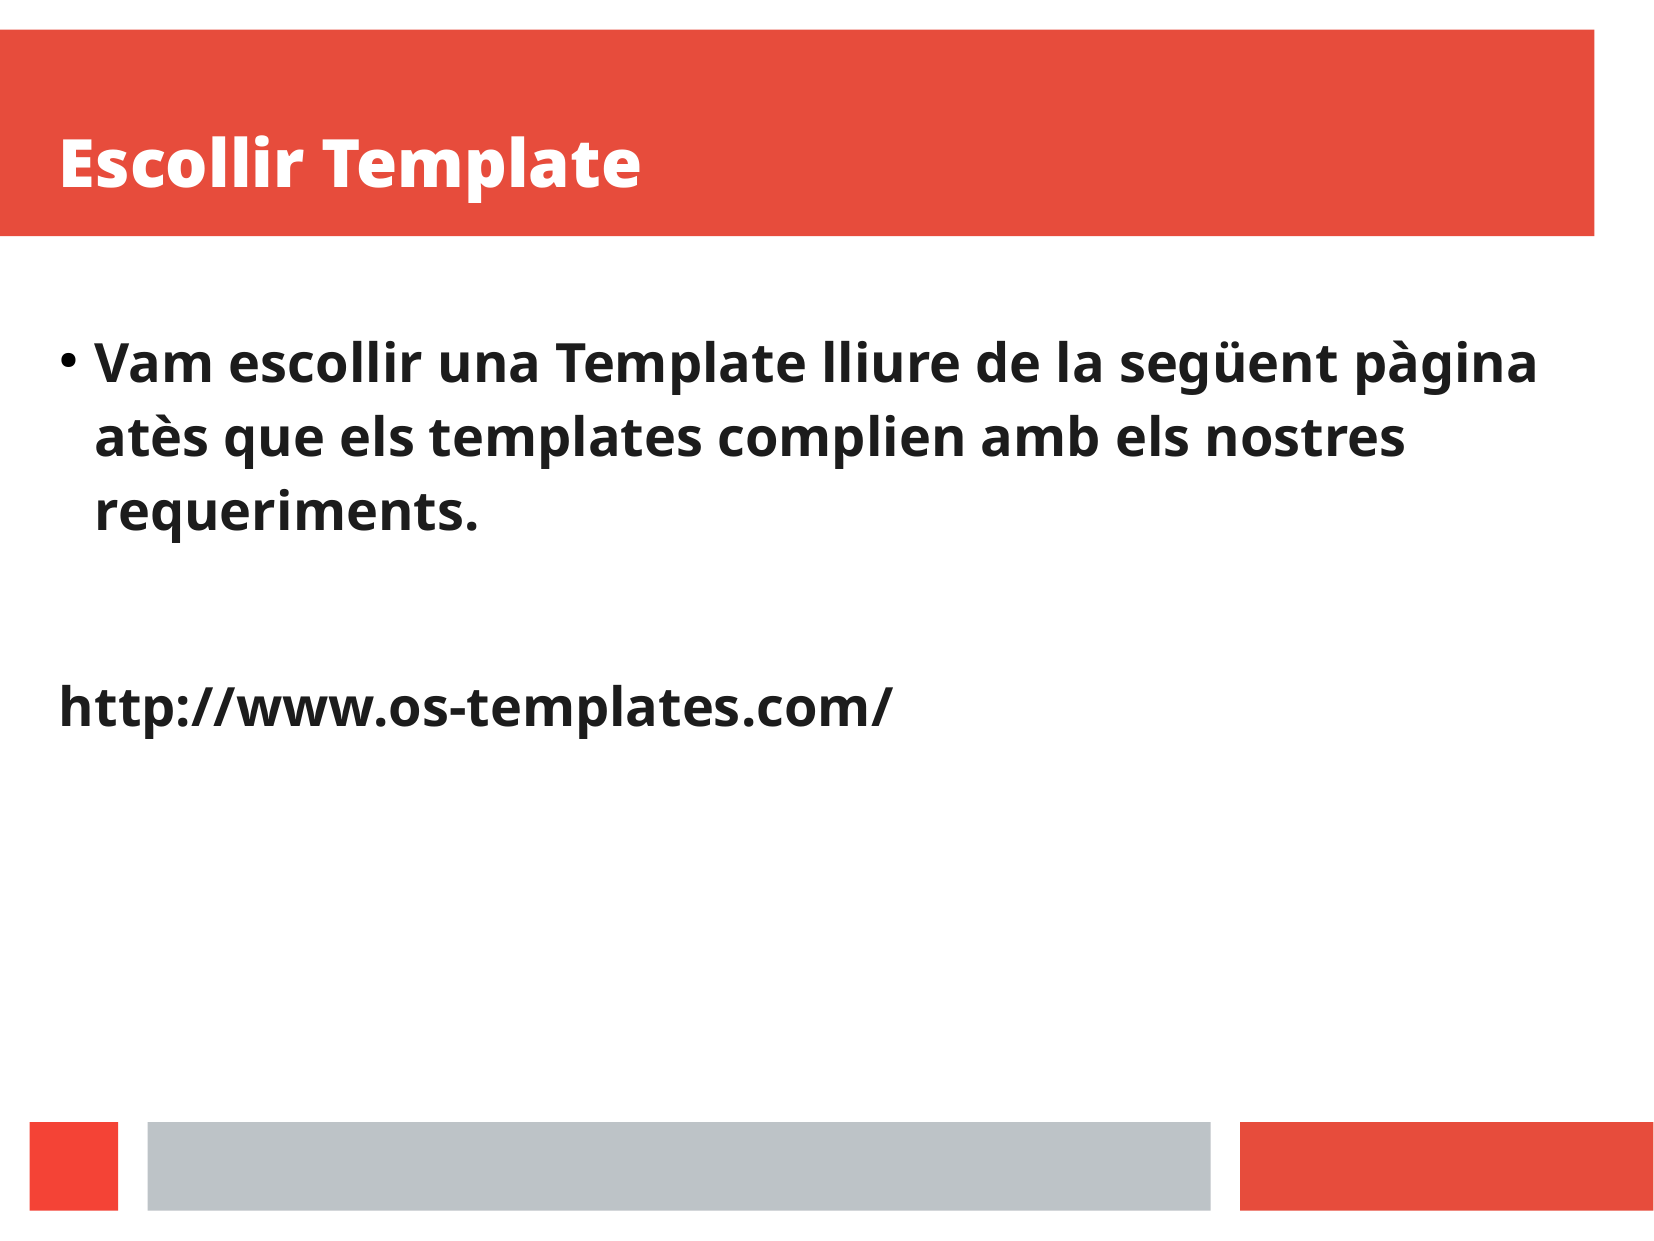

# Escollir Template
Vam escollir una Template lliure de la següent pàgina atès que els templates complien amb els nostres requeriments.
http://www.os-templates.com/